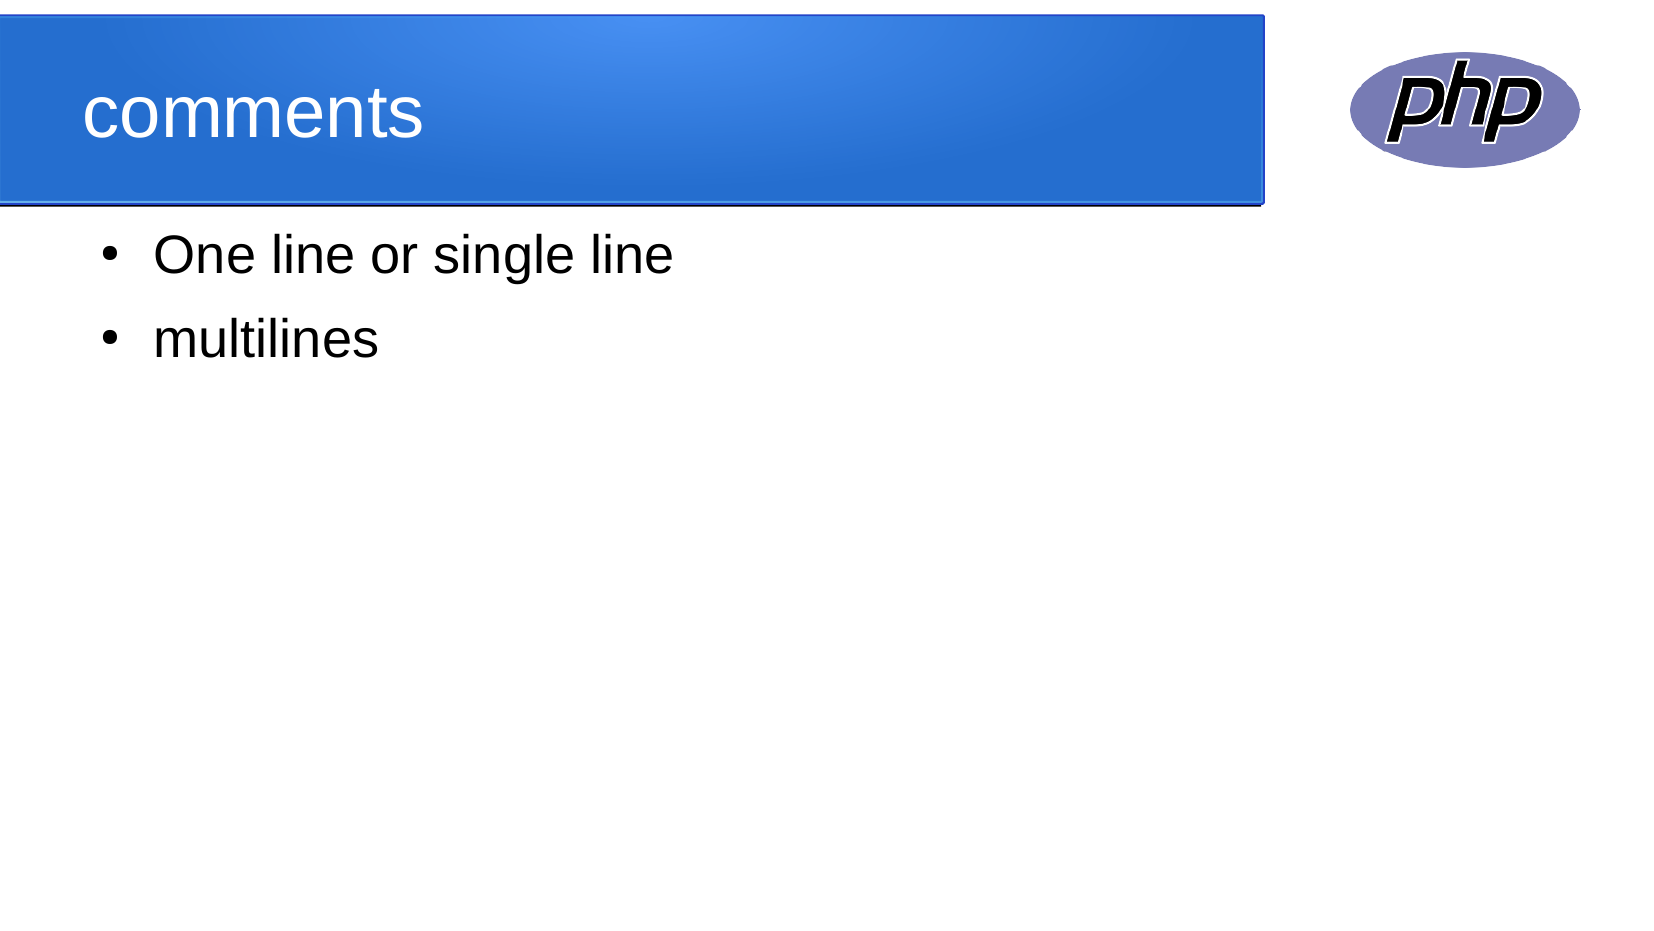

# comments
One line or single line
multilines